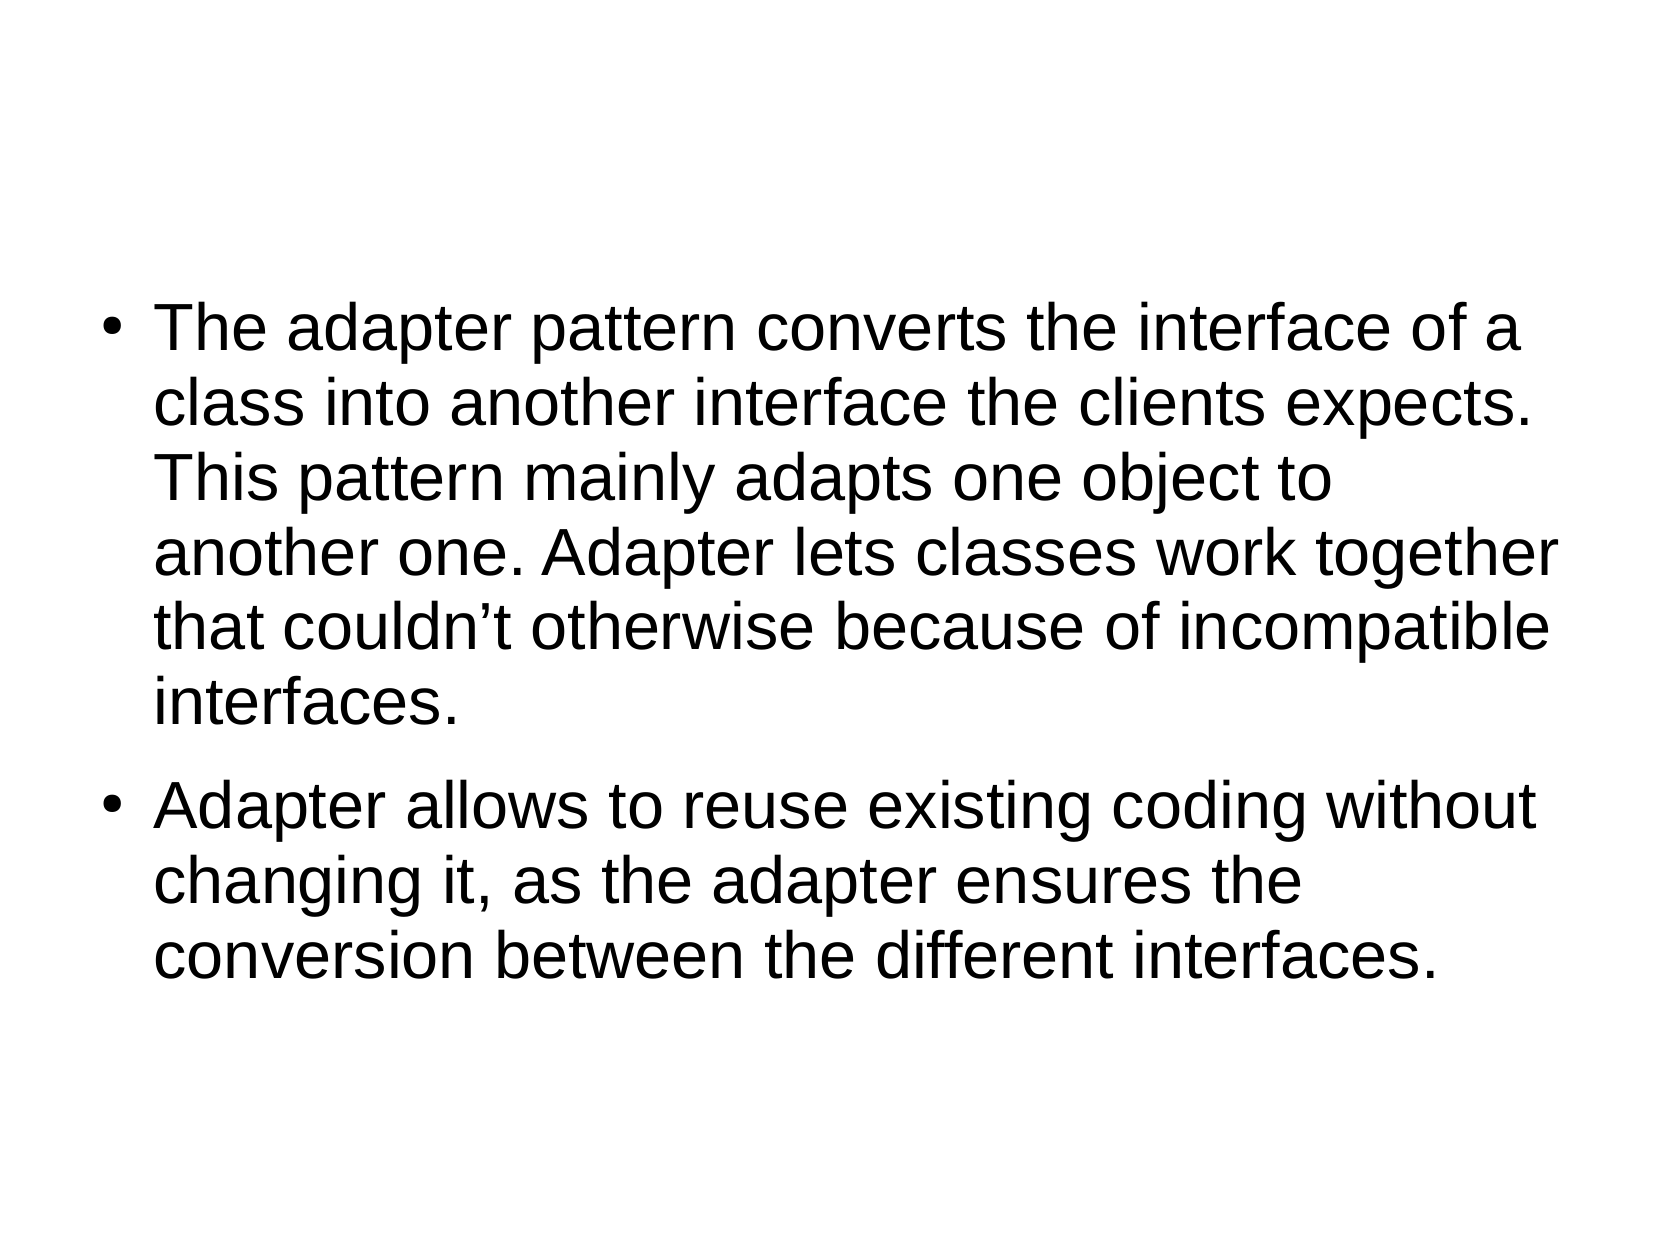

#
The adapter pattern converts the interface of a class into another interface the clients expects. This pattern mainly adapts one object to another one. Adapter lets classes work together that couldn’t otherwise because of incompatible interfaces.
Adapter allows to reuse existing coding without changing it, as the adapter ensures the conversion between the different interfaces.